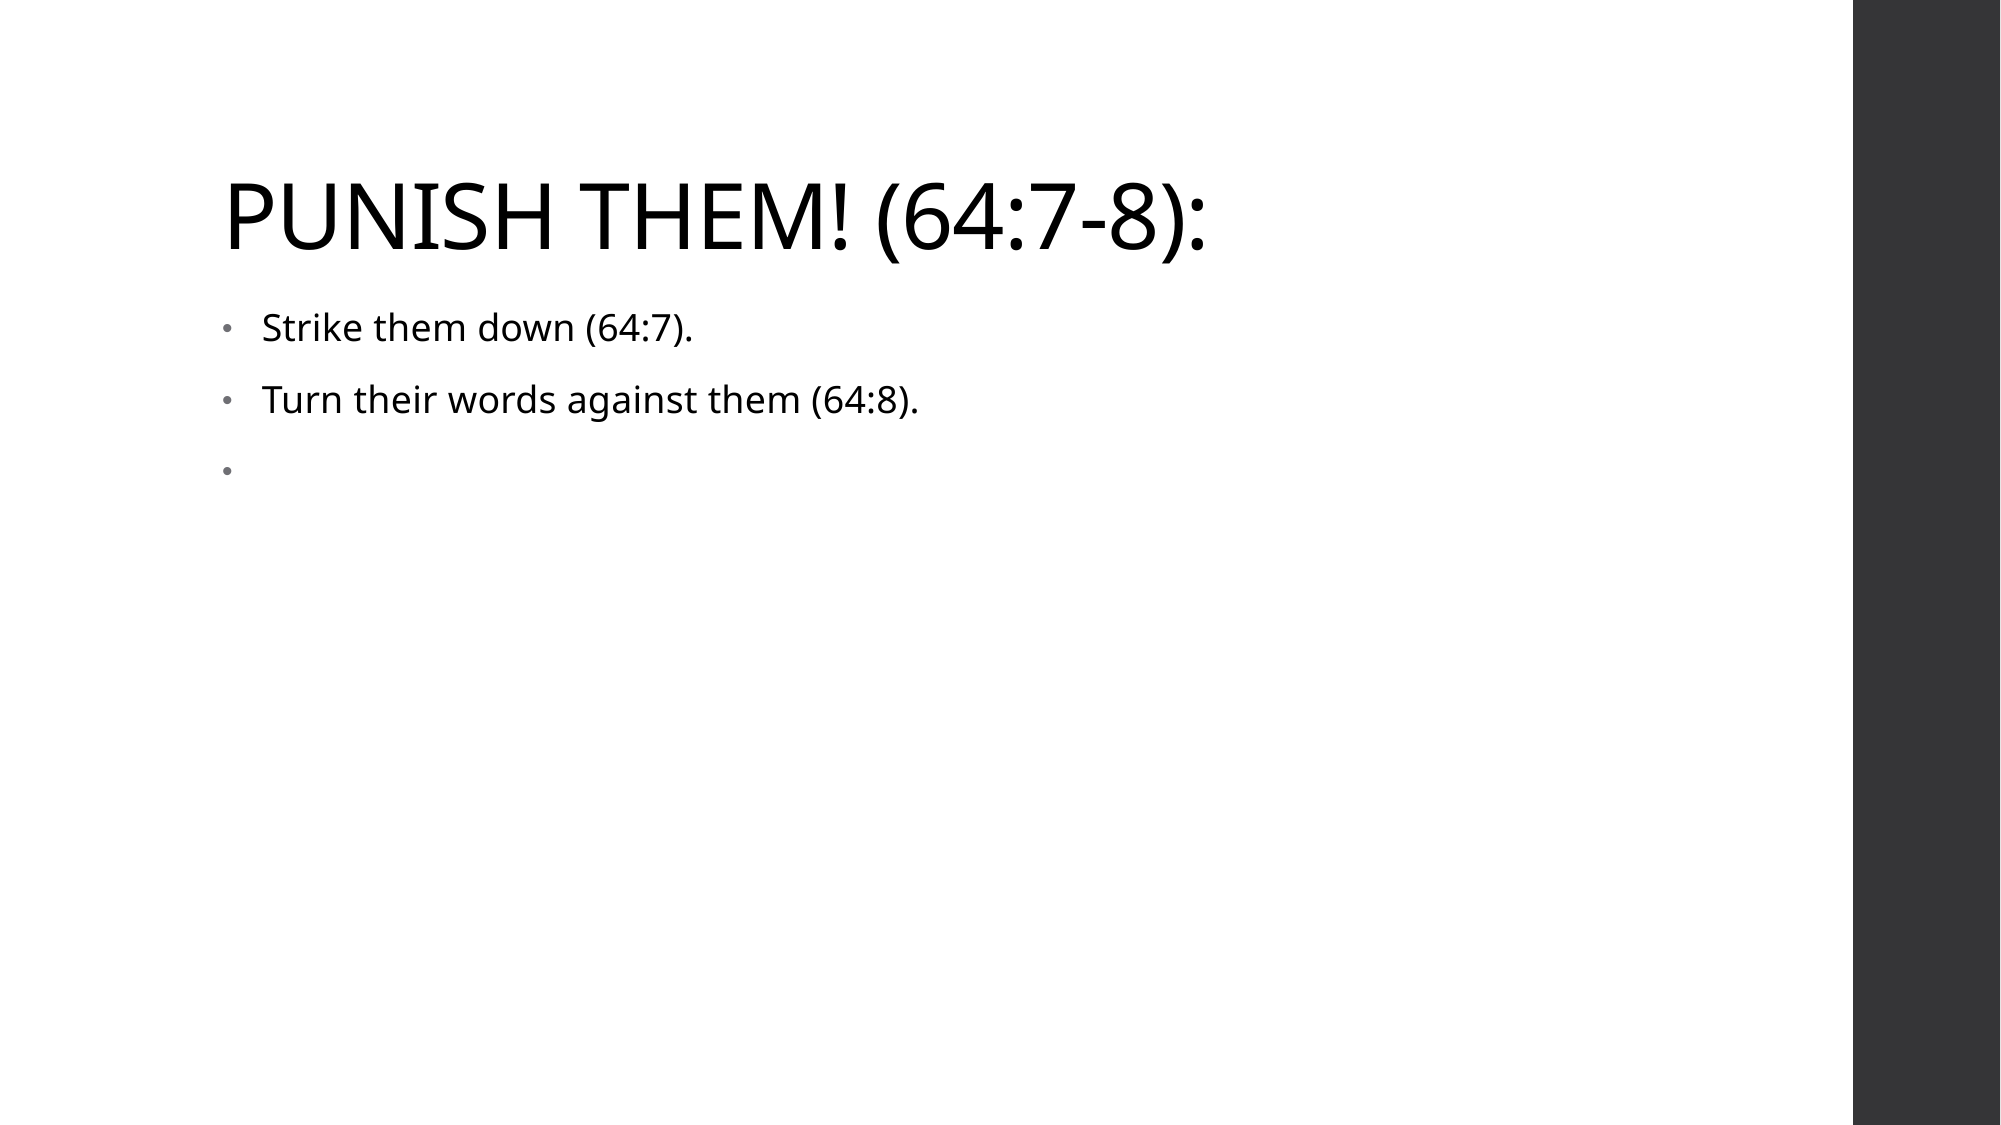

# PUNISH THEM! (64:7-8):
 Strike them down (64:7).
 Turn their words against them (64:8).